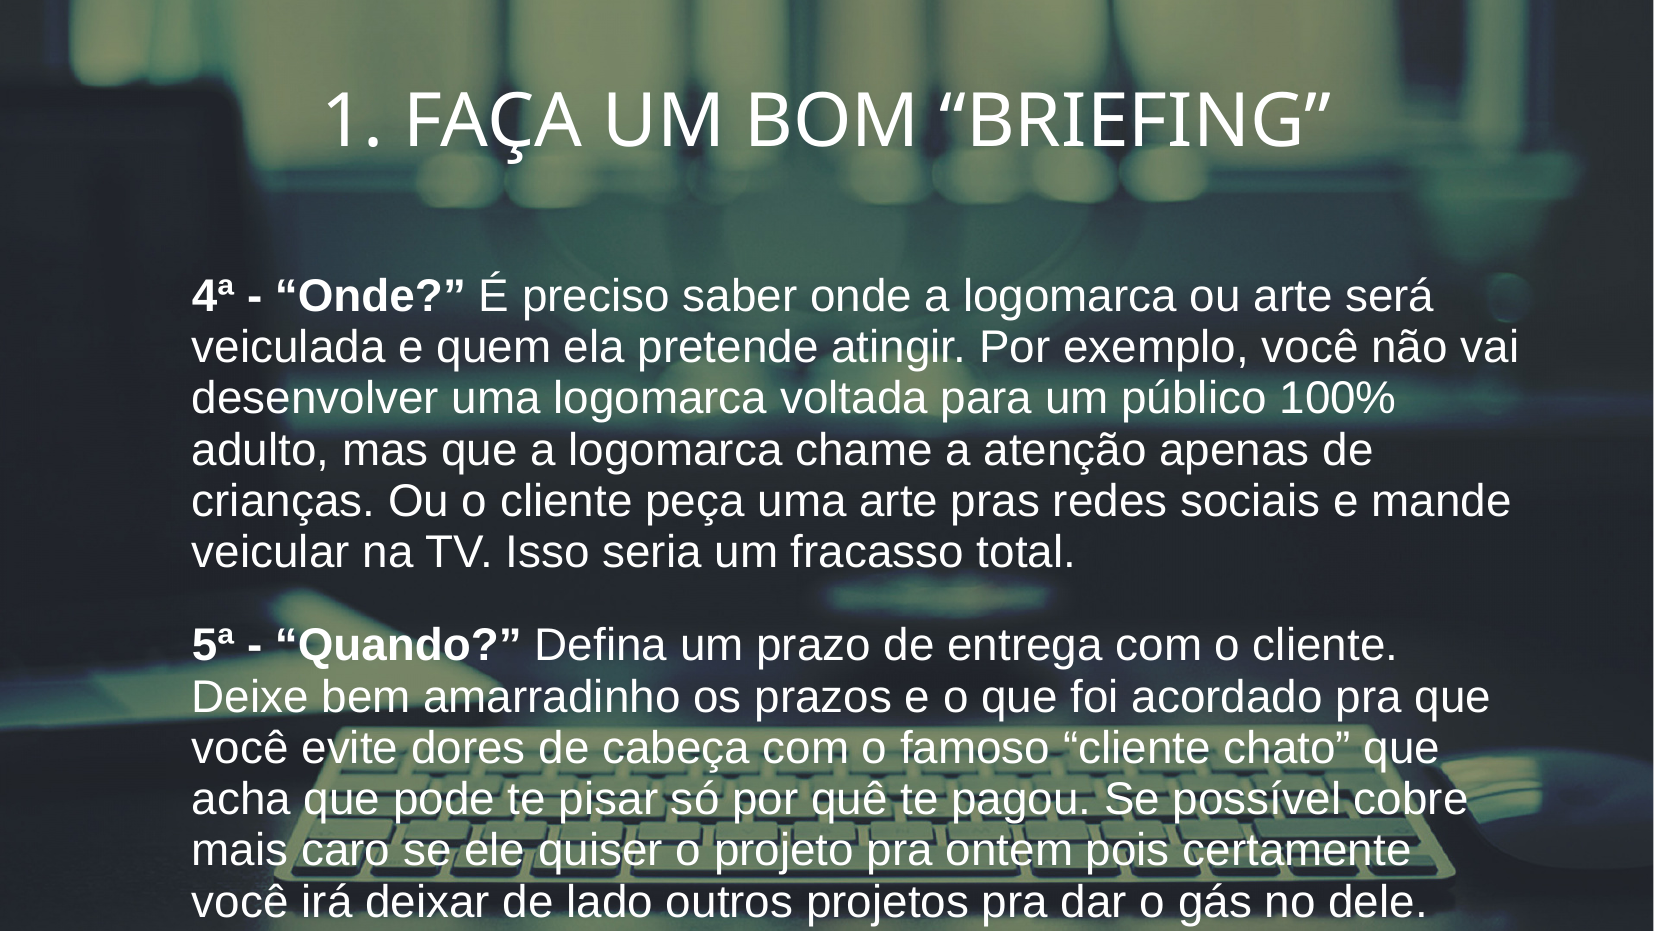

1. FAÇA UM BOM “BRIEFING”
4ª - “Onde?” É preciso saber onde a logomarca ou arte será veiculada e quem ela pretende atingir. Por exemplo, você não vai desenvolver uma logomarca voltada para um público 100% adulto, mas que a logomarca chame a atenção apenas de crianças. Ou o cliente peça uma arte pras redes sociais e mande veicular na TV. Isso seria um fracasso total.
5ª - “Quando?” Defina um prazo de entrega com o cliente. Deixe bem amarradinho os prazos e o que foi acordado pra que você evite dores de cabeça com o famoso “cliente chato” que acha que pode te pisar só por quê te pagou. Se possível cobre mais caro se ele quiser o projeto pra ontem pois certamente você irá deixar de lado outros projetos pra dar o gás no dele.